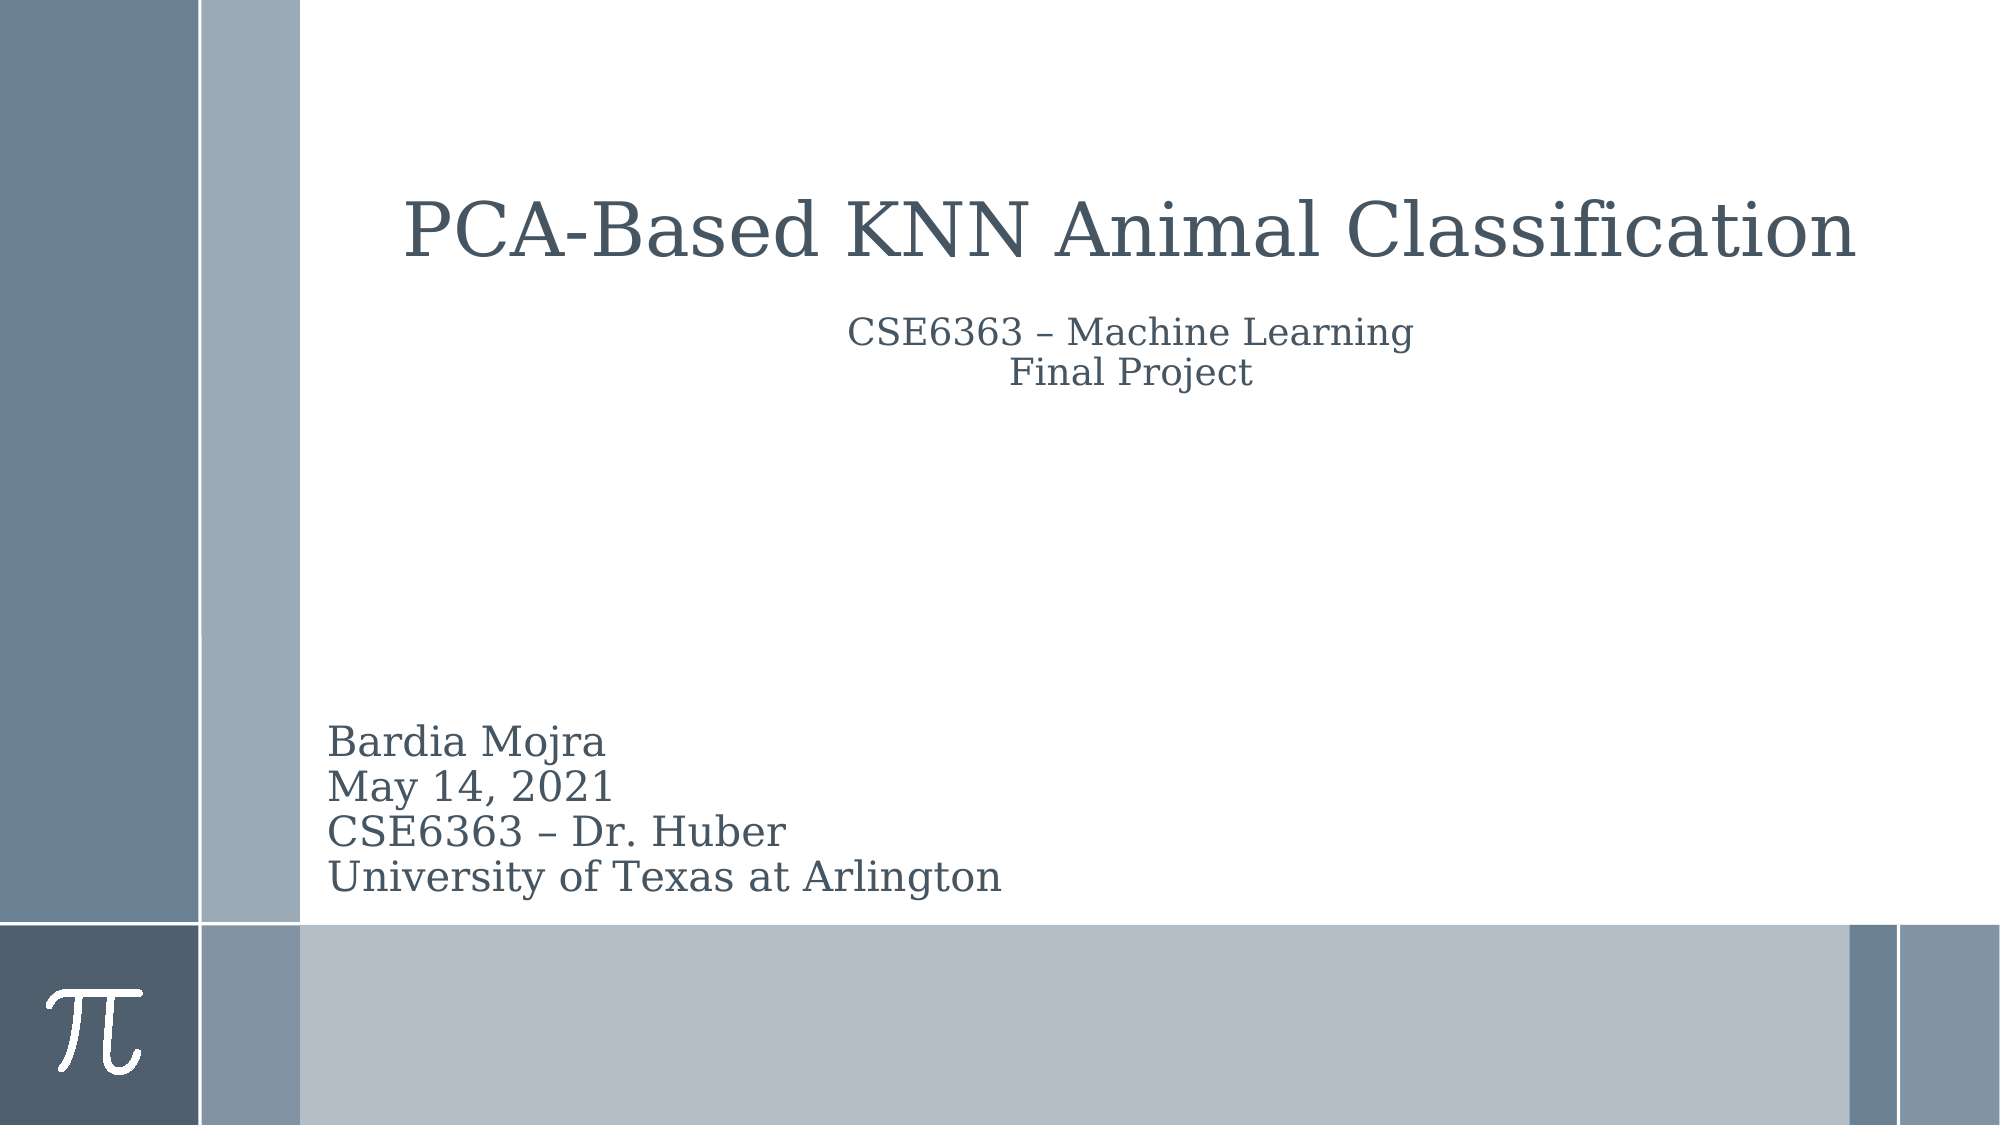

PCA-Based KNN Animal Classification
CSE6363 – Machine Learning
Final Project
Bardia Mojra
May 14, 2021
CSE6363 – Dr. Huber
University of Texas at Arlington